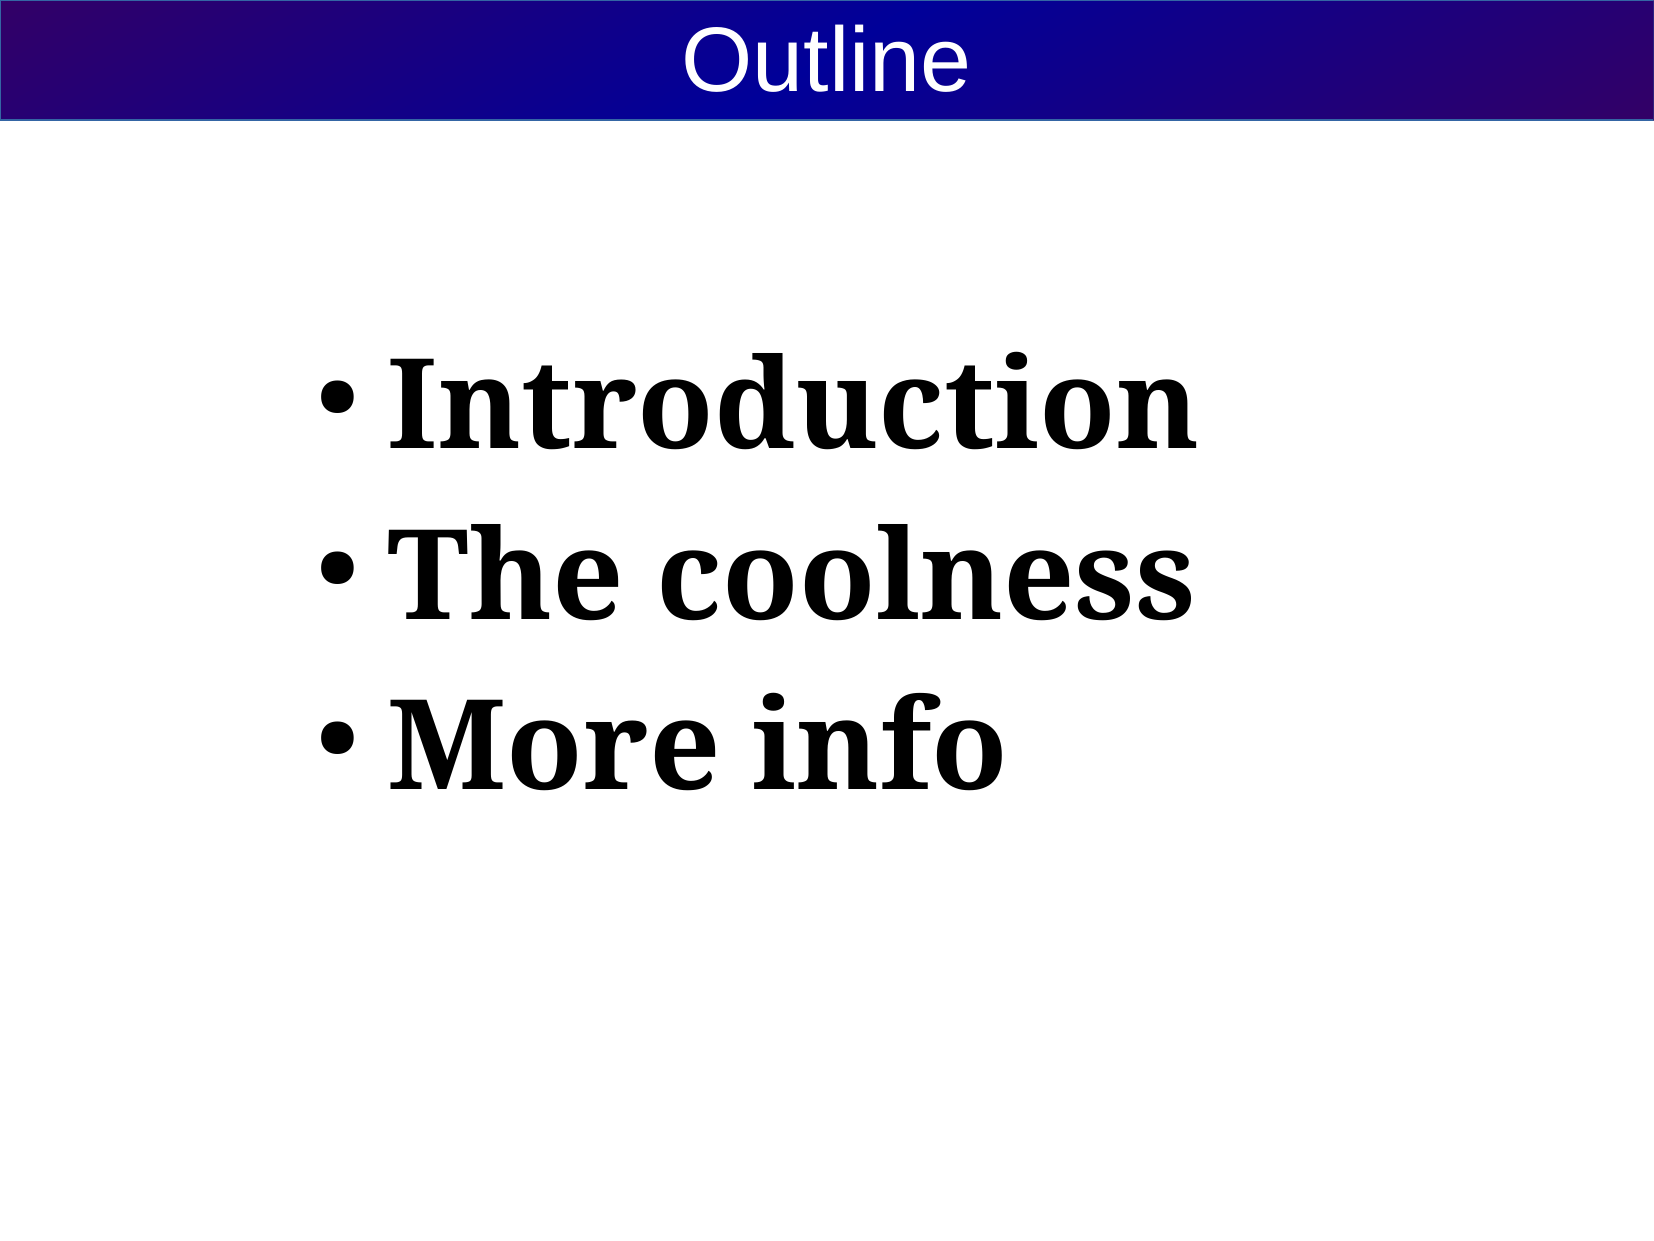

# Outline
	Introduction
	The coolness
	More info